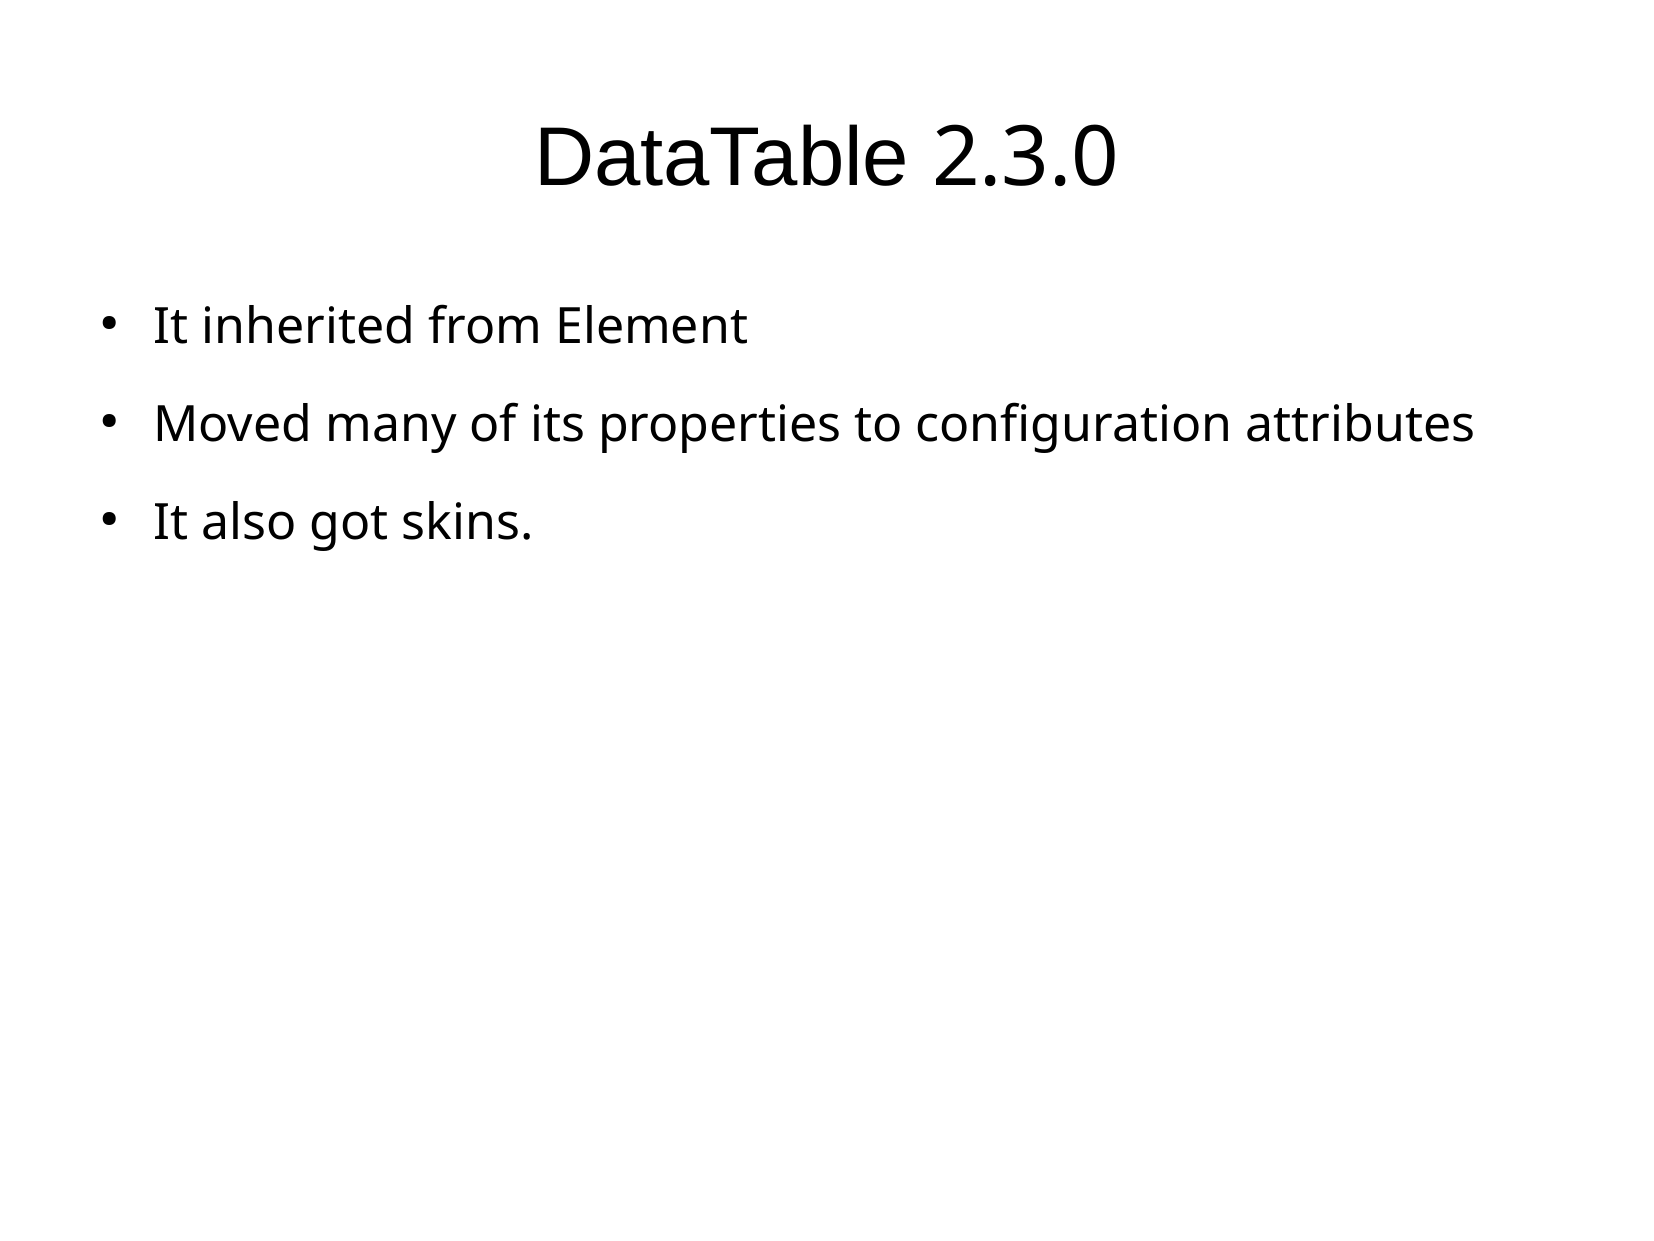

# DataTable 2.3.0
It inherited from Element
Moved many of its properties to configuration attributes
It also got skins.